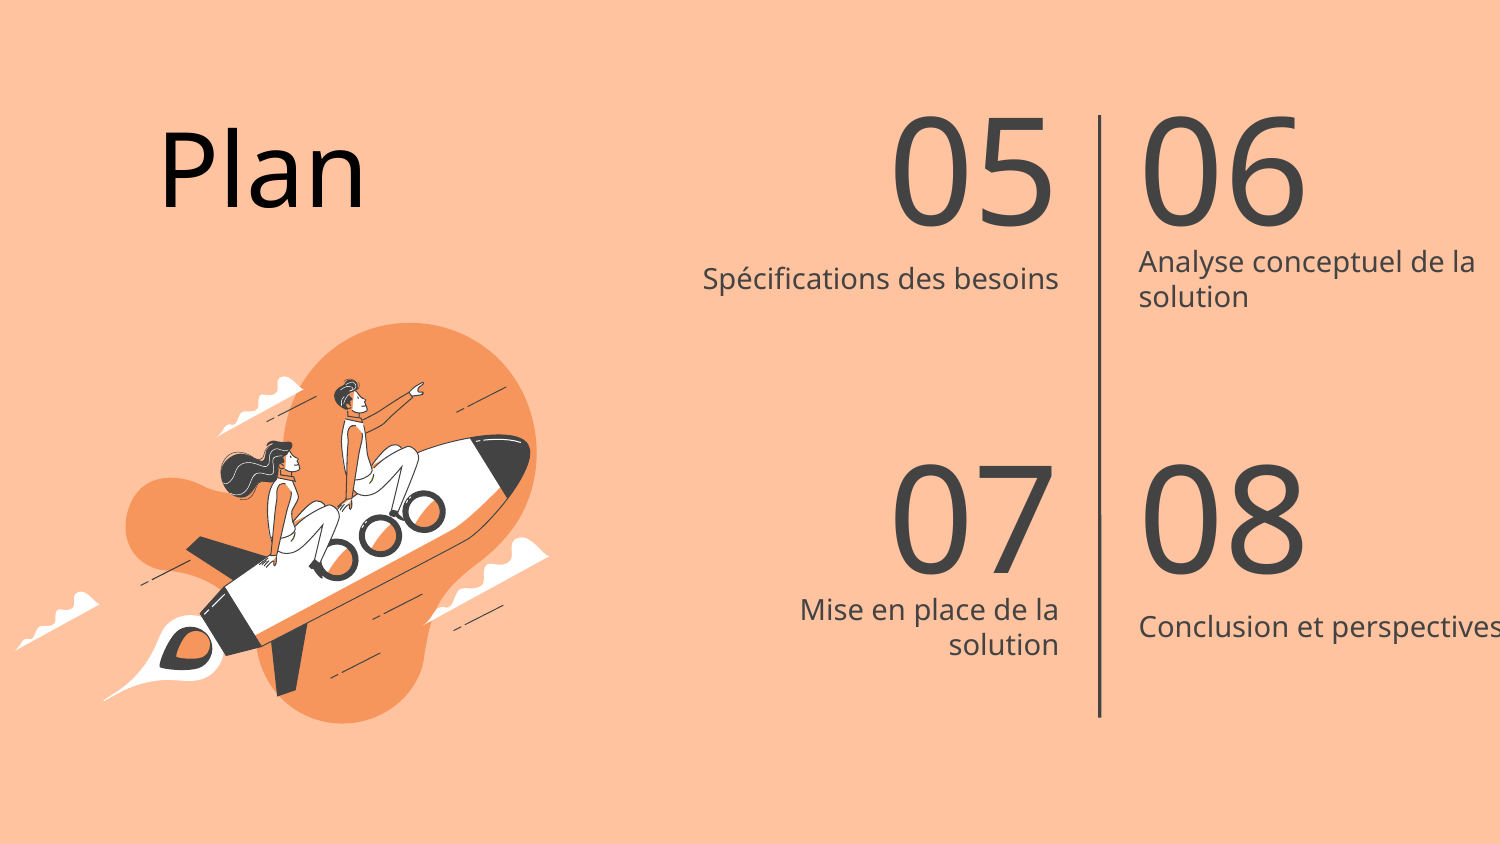

Plan
05
# 06
Spécifications des besoins
Analyse conceptuel de la solution
07
08
Mise en place de la solution
Conclusion et perspectives